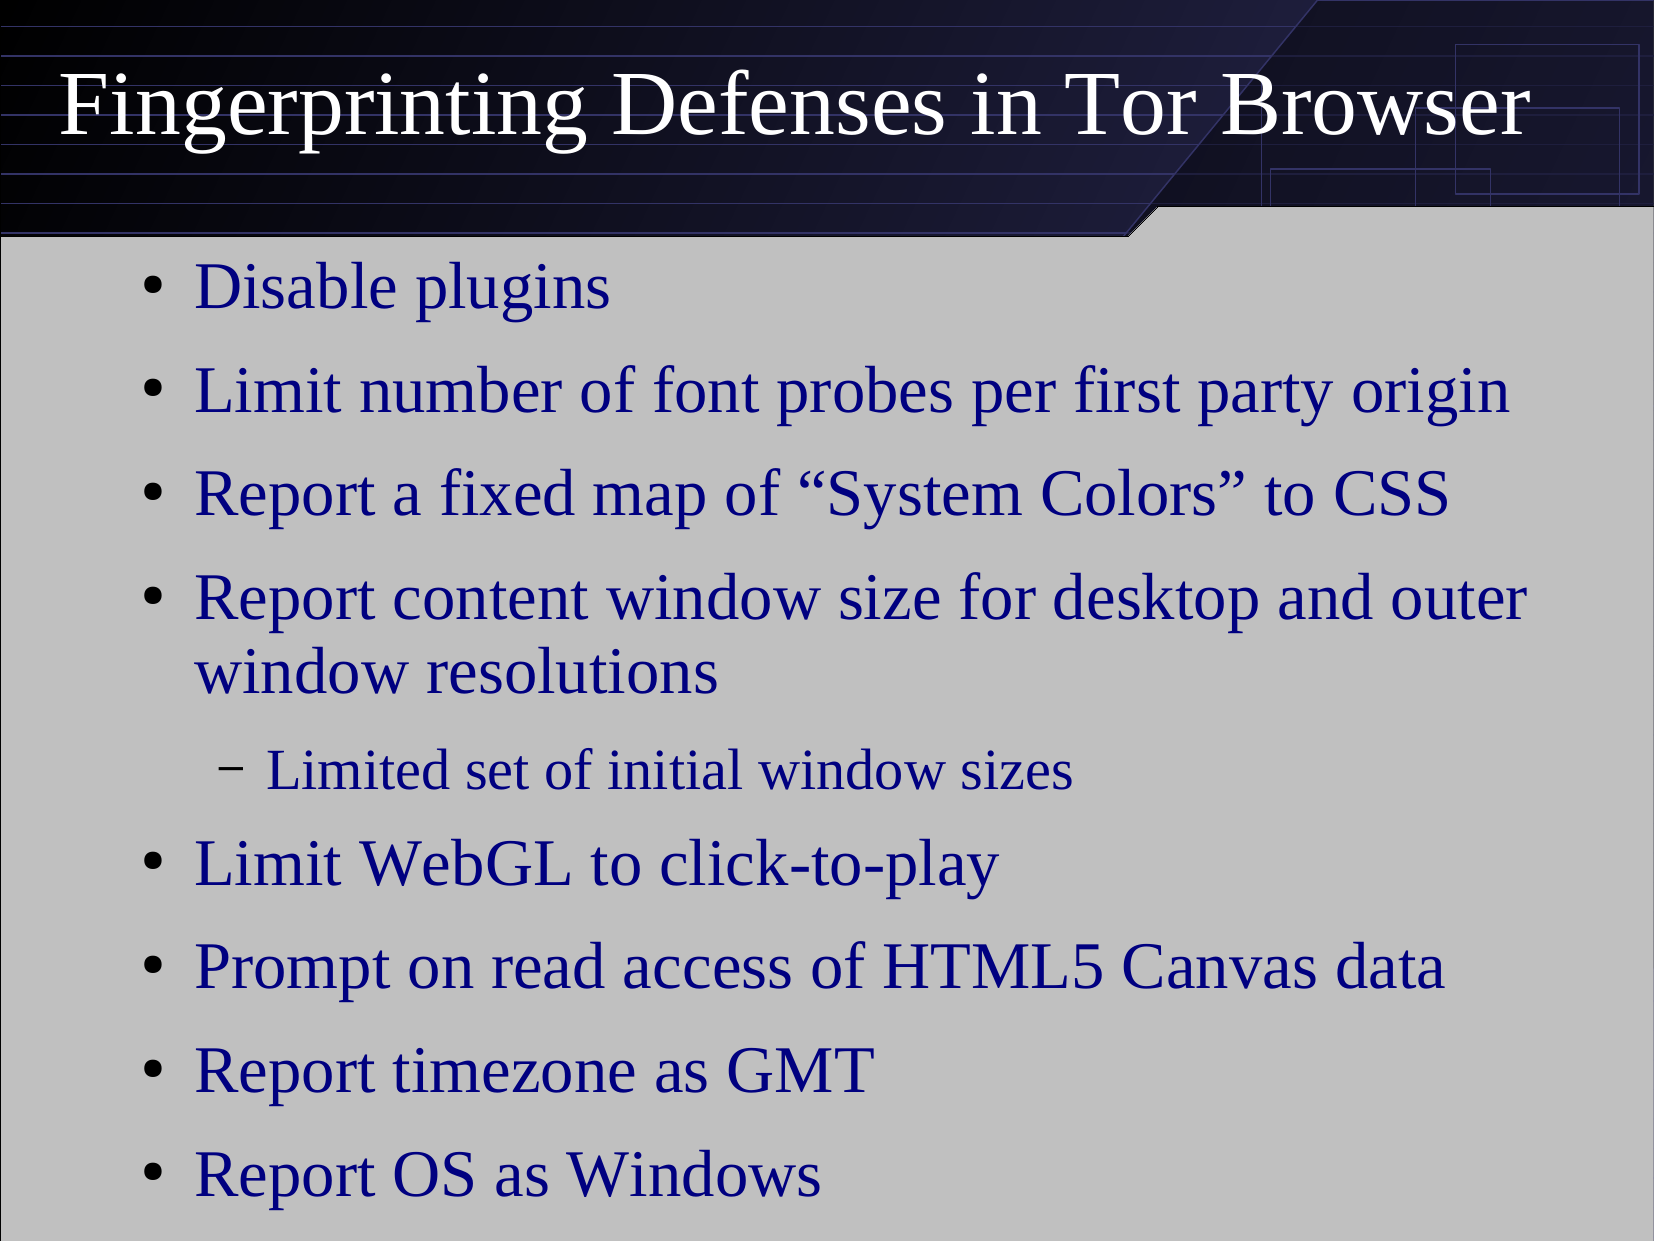

# Fingerprinting Defenses in Tor Browser
Disable plugins
Limit number of font probes per first party origin
Report a fixed map of “System Colors” to CSS
Report content window size for desktop and outer window resolutions
Limited set of initial window sizes
Limit WebGL to click-to-play
Prompt on read access of HTML5 Canvas data
Report timezone as GMT
Report OS as Windows